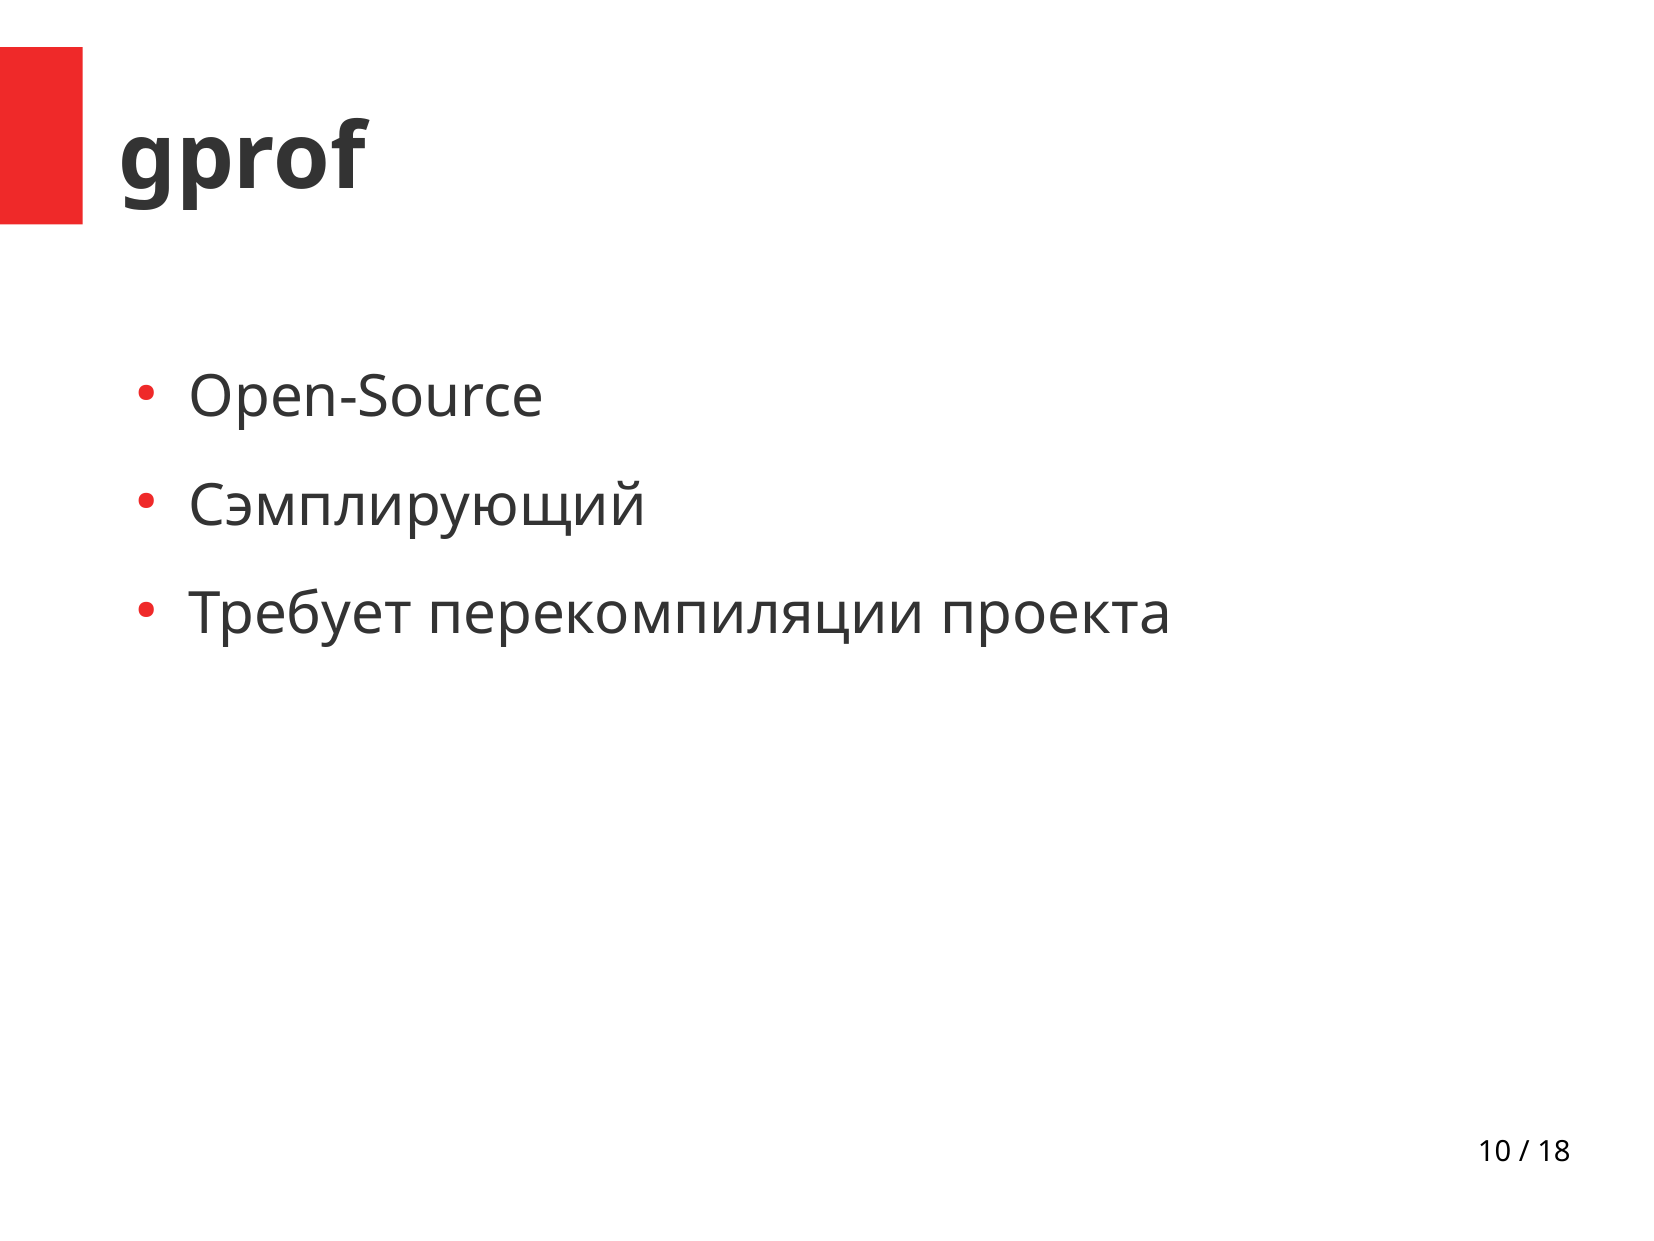

# gprof
Open-Source
Сэмплирующий
Требует перекомпиляции проекта
10